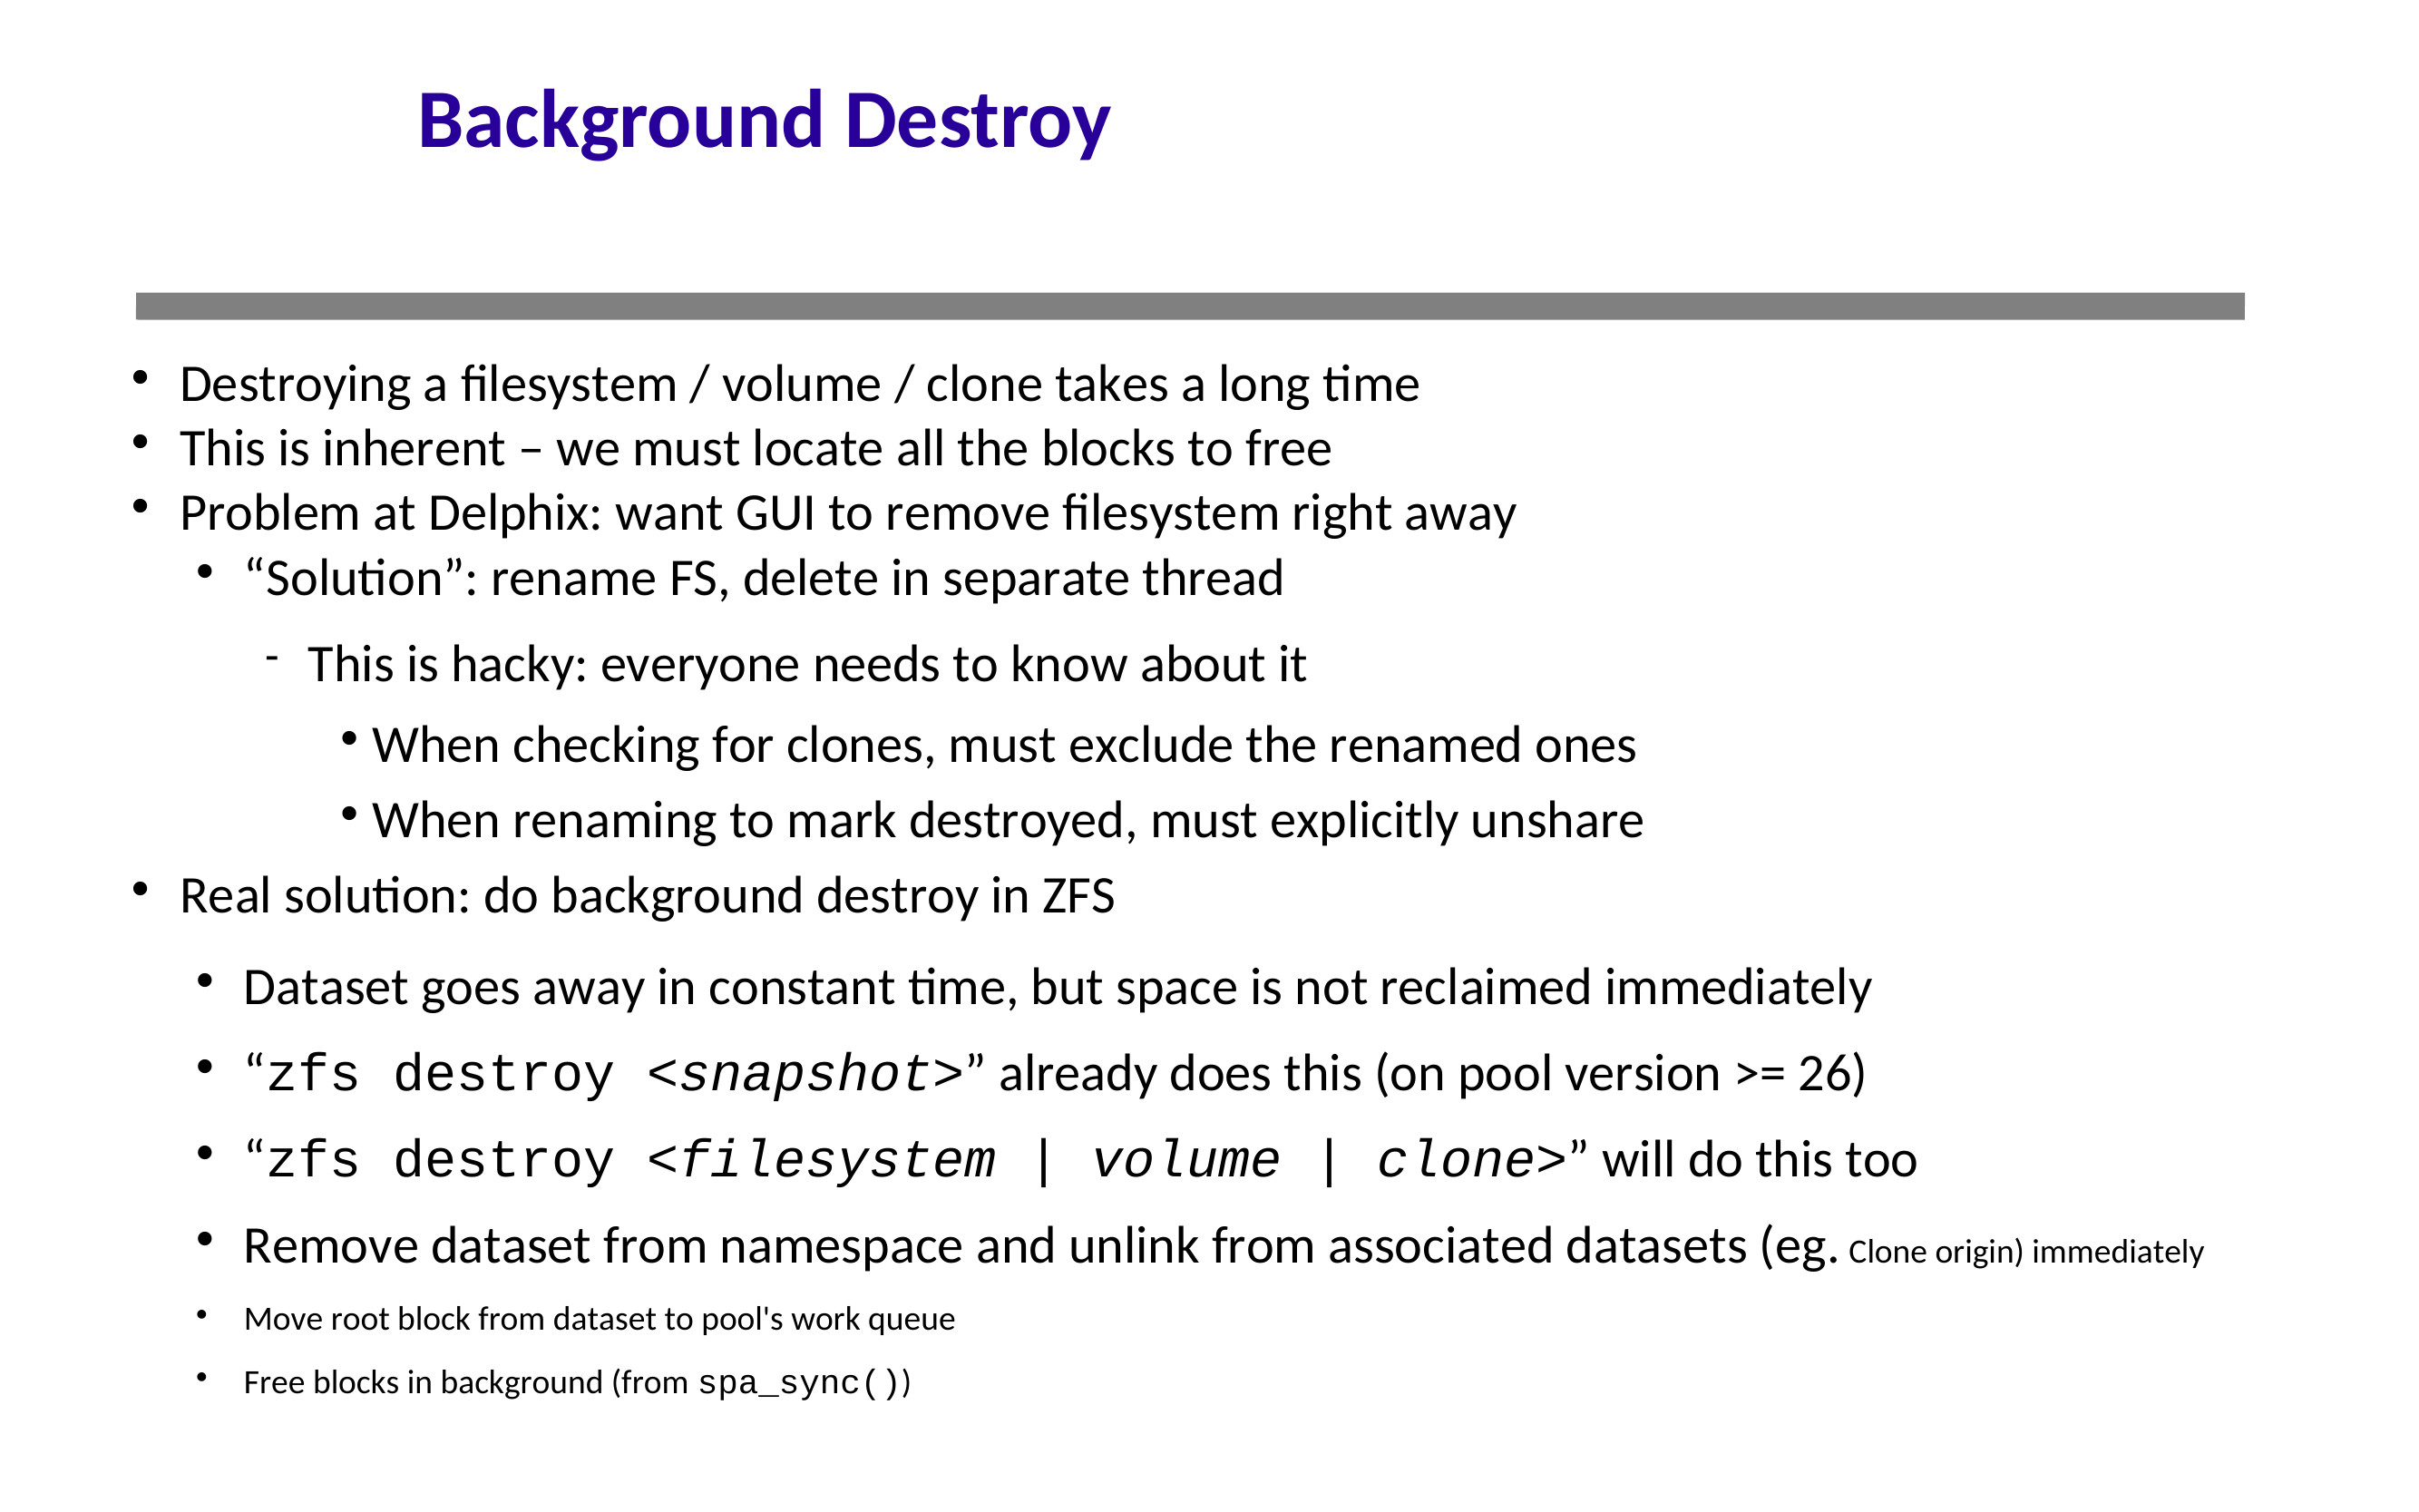

# Background Destroy
Destroying a filesystem / volume / clone takes a long time
This is inherent – we must locate all the blocks to free
Problem at Delphix: want GUI to remove filesystem right away
“Solution”: rename FS, delete in separate thread
This is hacky: everyone needs to know about it
When checking for clones, must exclude the renamed ones
When renaming to mark destroyed, must explicitly unshare
Real solution: do background destroy in ZFS
Dataset goes away in constant time, but space is not reclaimed immediately
“zfs destroy <snapshot>” already does this (on pool version >= 26)
“zfs destroy <filesystem | volume | clone>” will do this too
Remove dataset from namespace and unlink from associated datasets (eg. Clone origin) immediately
Move root block from dataset to pool's work queue
Free blocks in background (from spa_sync())